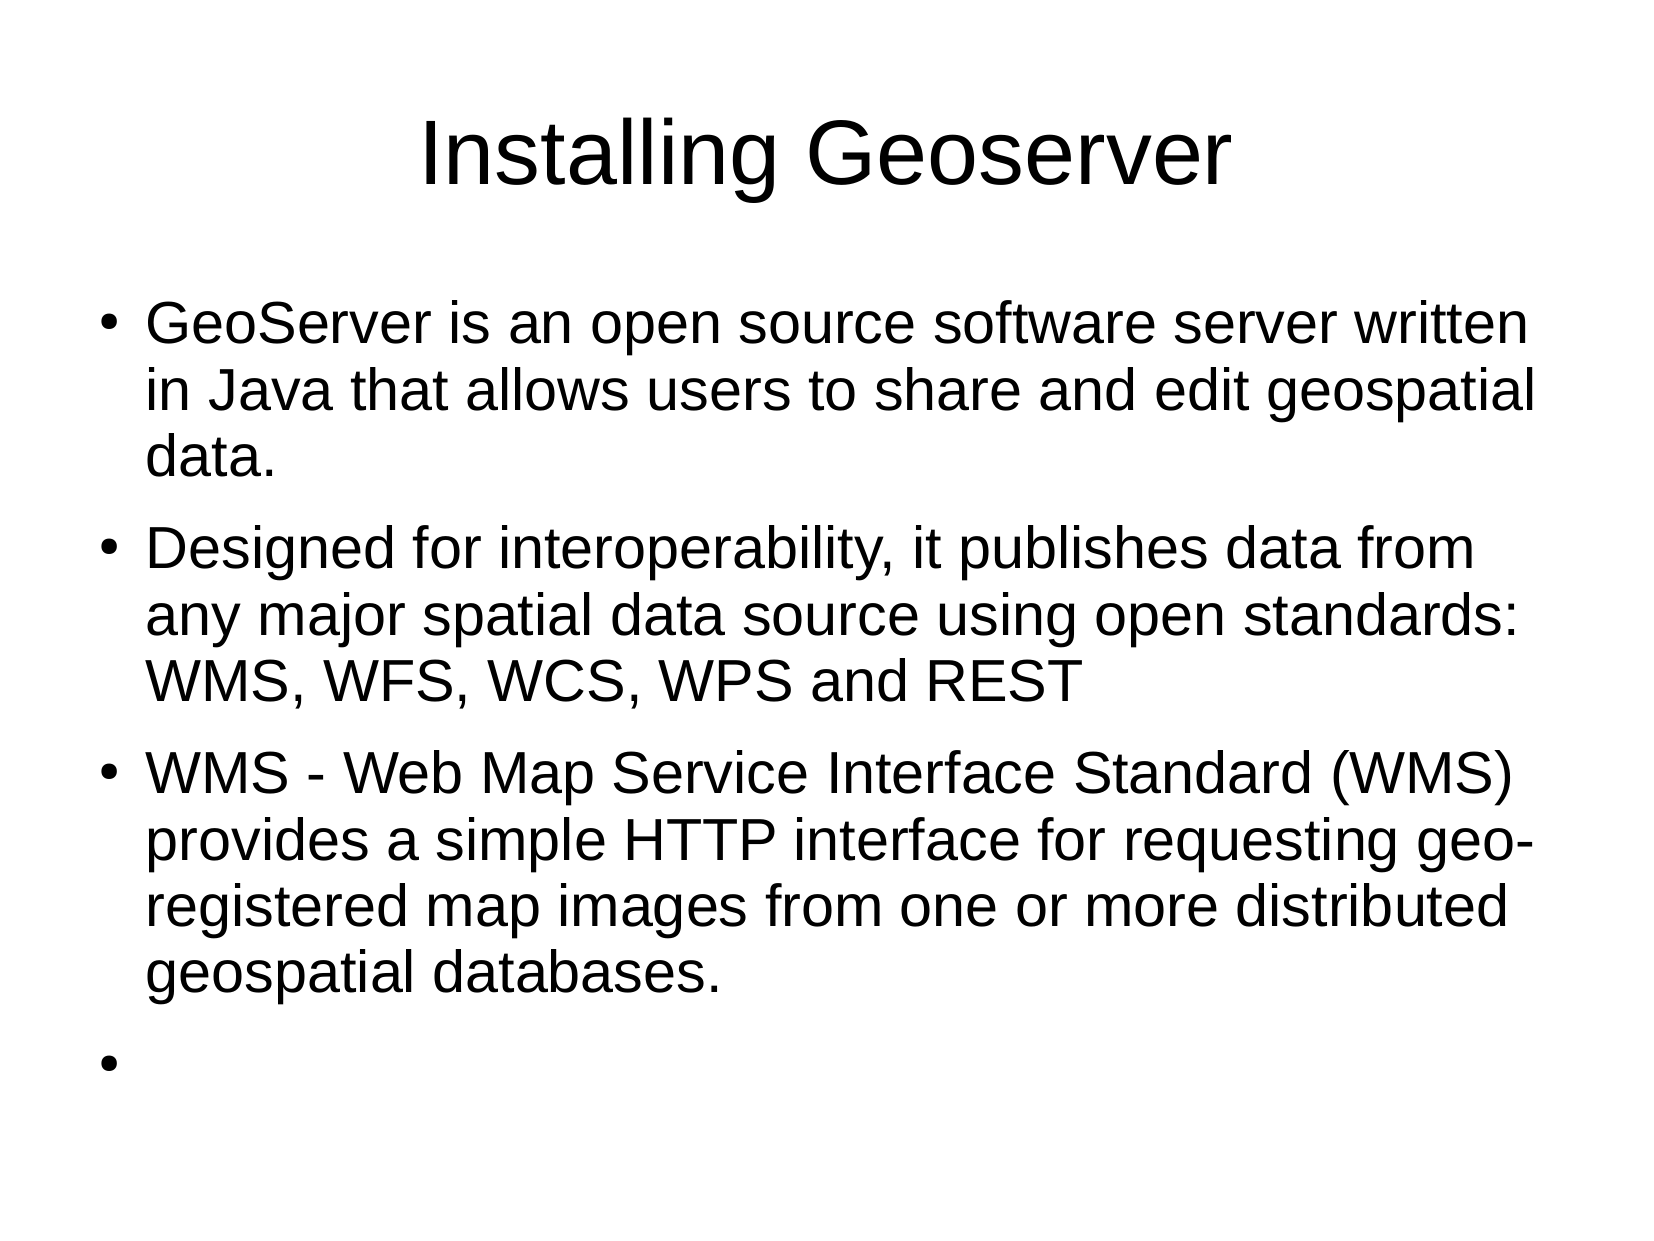

# Installing Geoserver
GeoServer is an open source software server written in Java that allows users to share and edit geospatial data.
Designed for interoperability, it publishes data from any major spatial data source using open standards: WMS, WFS, WCS, WPS and REST
WMS - Web Map Service Interface Standard (WMS) provides a simple HTTP interface for requesting geo-registered map images from one or more distributed geospatial databases.